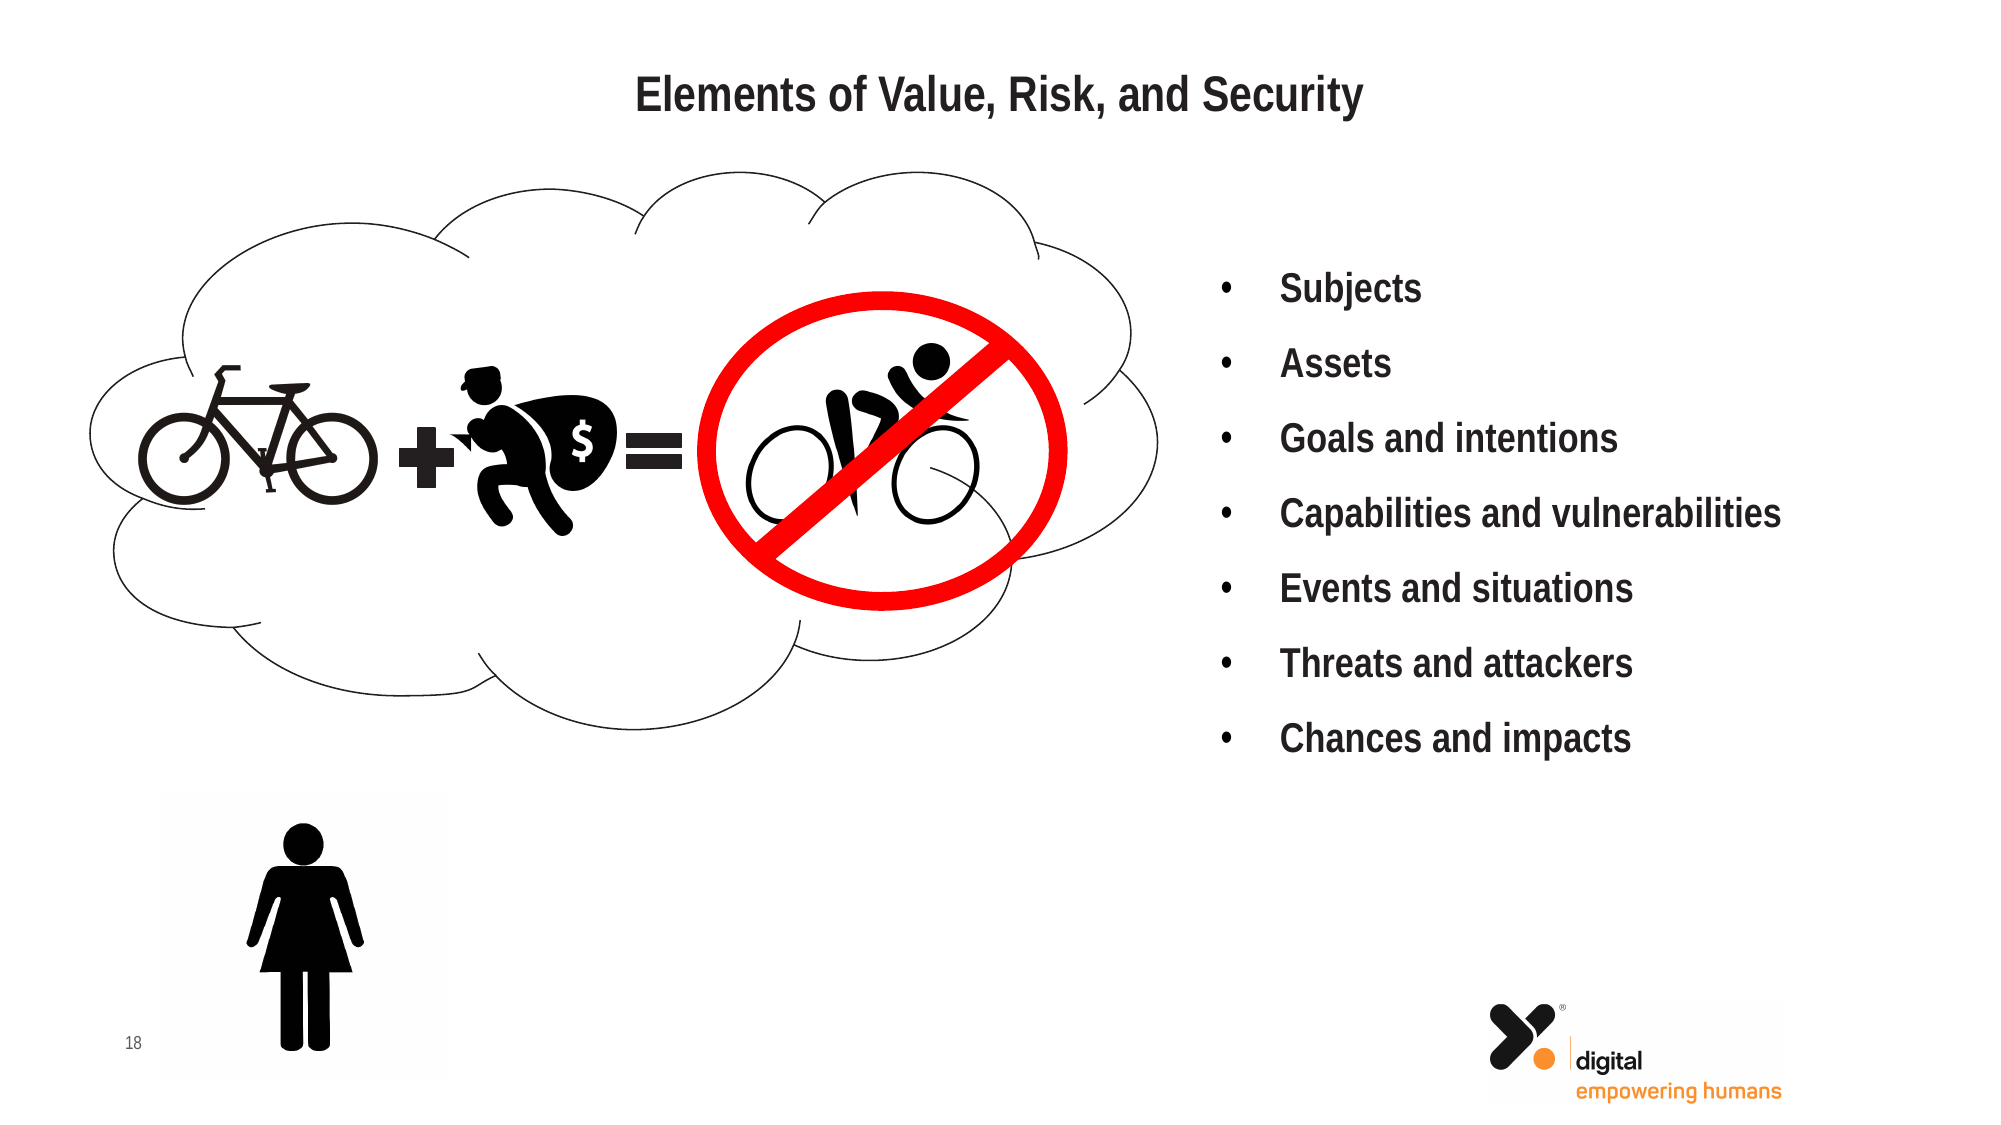

Elements of Value, Risk, and Security
Subjects
Assets
Goals and intentions
Capabilities and vulnerabilities
Events and situations
Threats and attackers
Chances and impacts
#